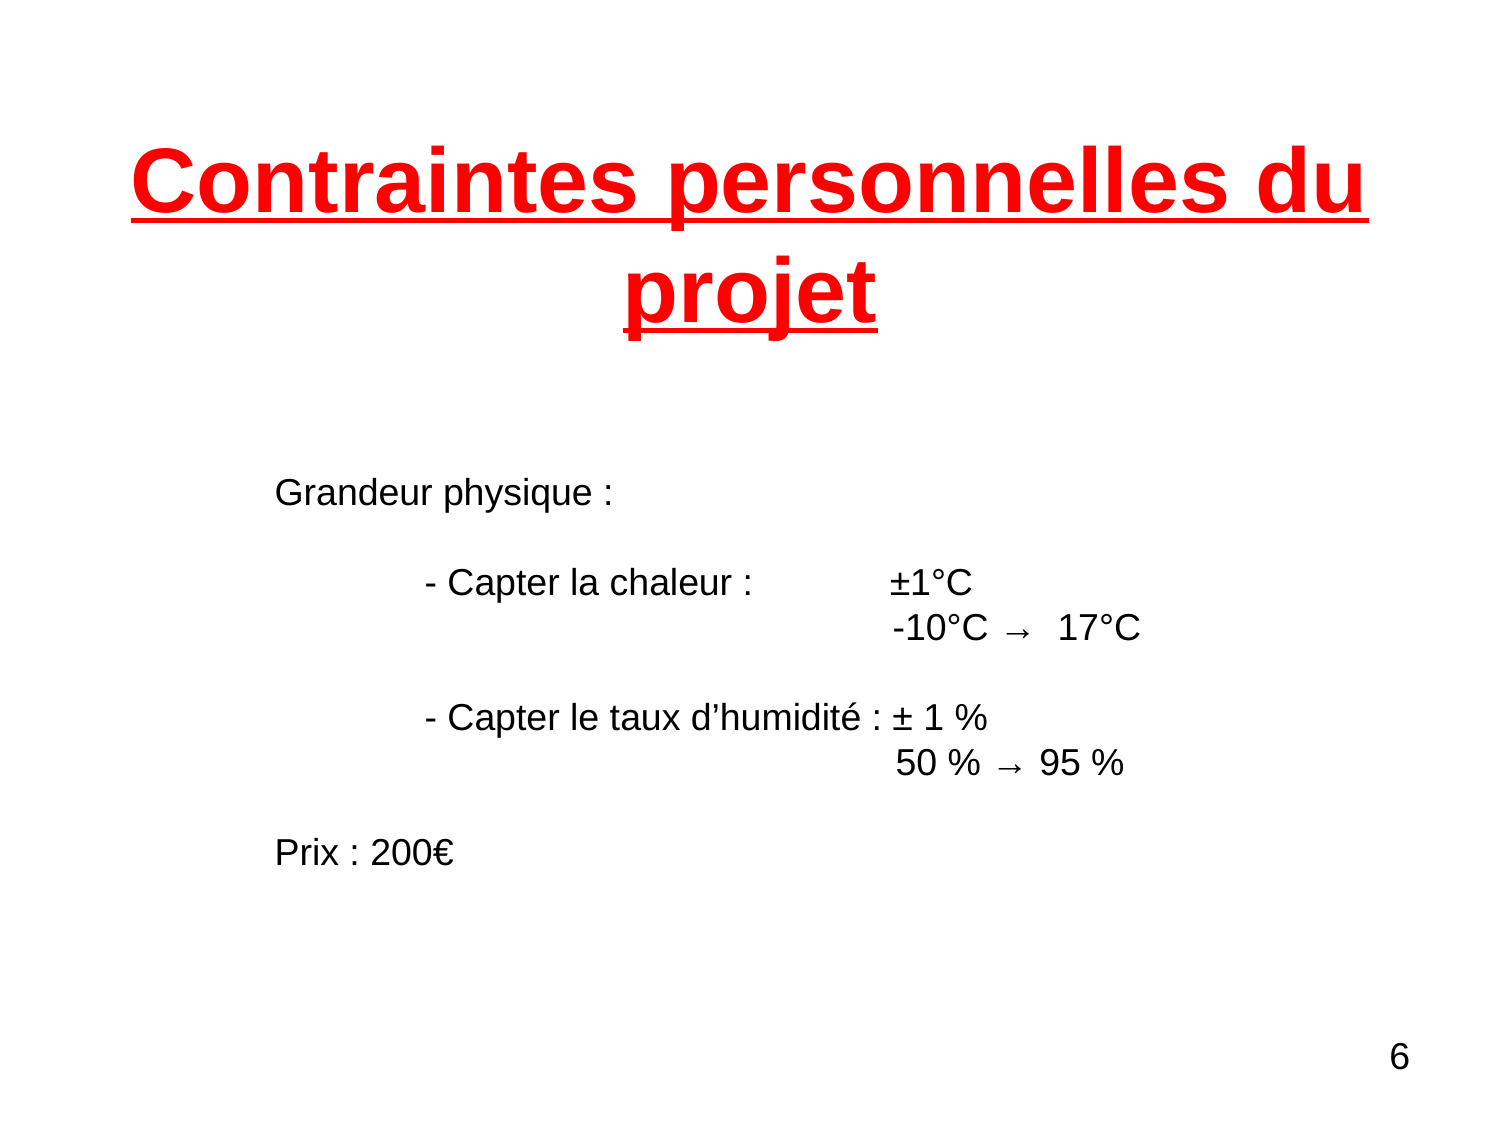

Contraintes personnelles du projet
Grandeur physique :
	- Capter la chaleur : ±1°C
			 -10°C → 17°C
	- Capter le taux d’humidité : ± 1 %
				 50 % → 95 %
Prix : 200€
6